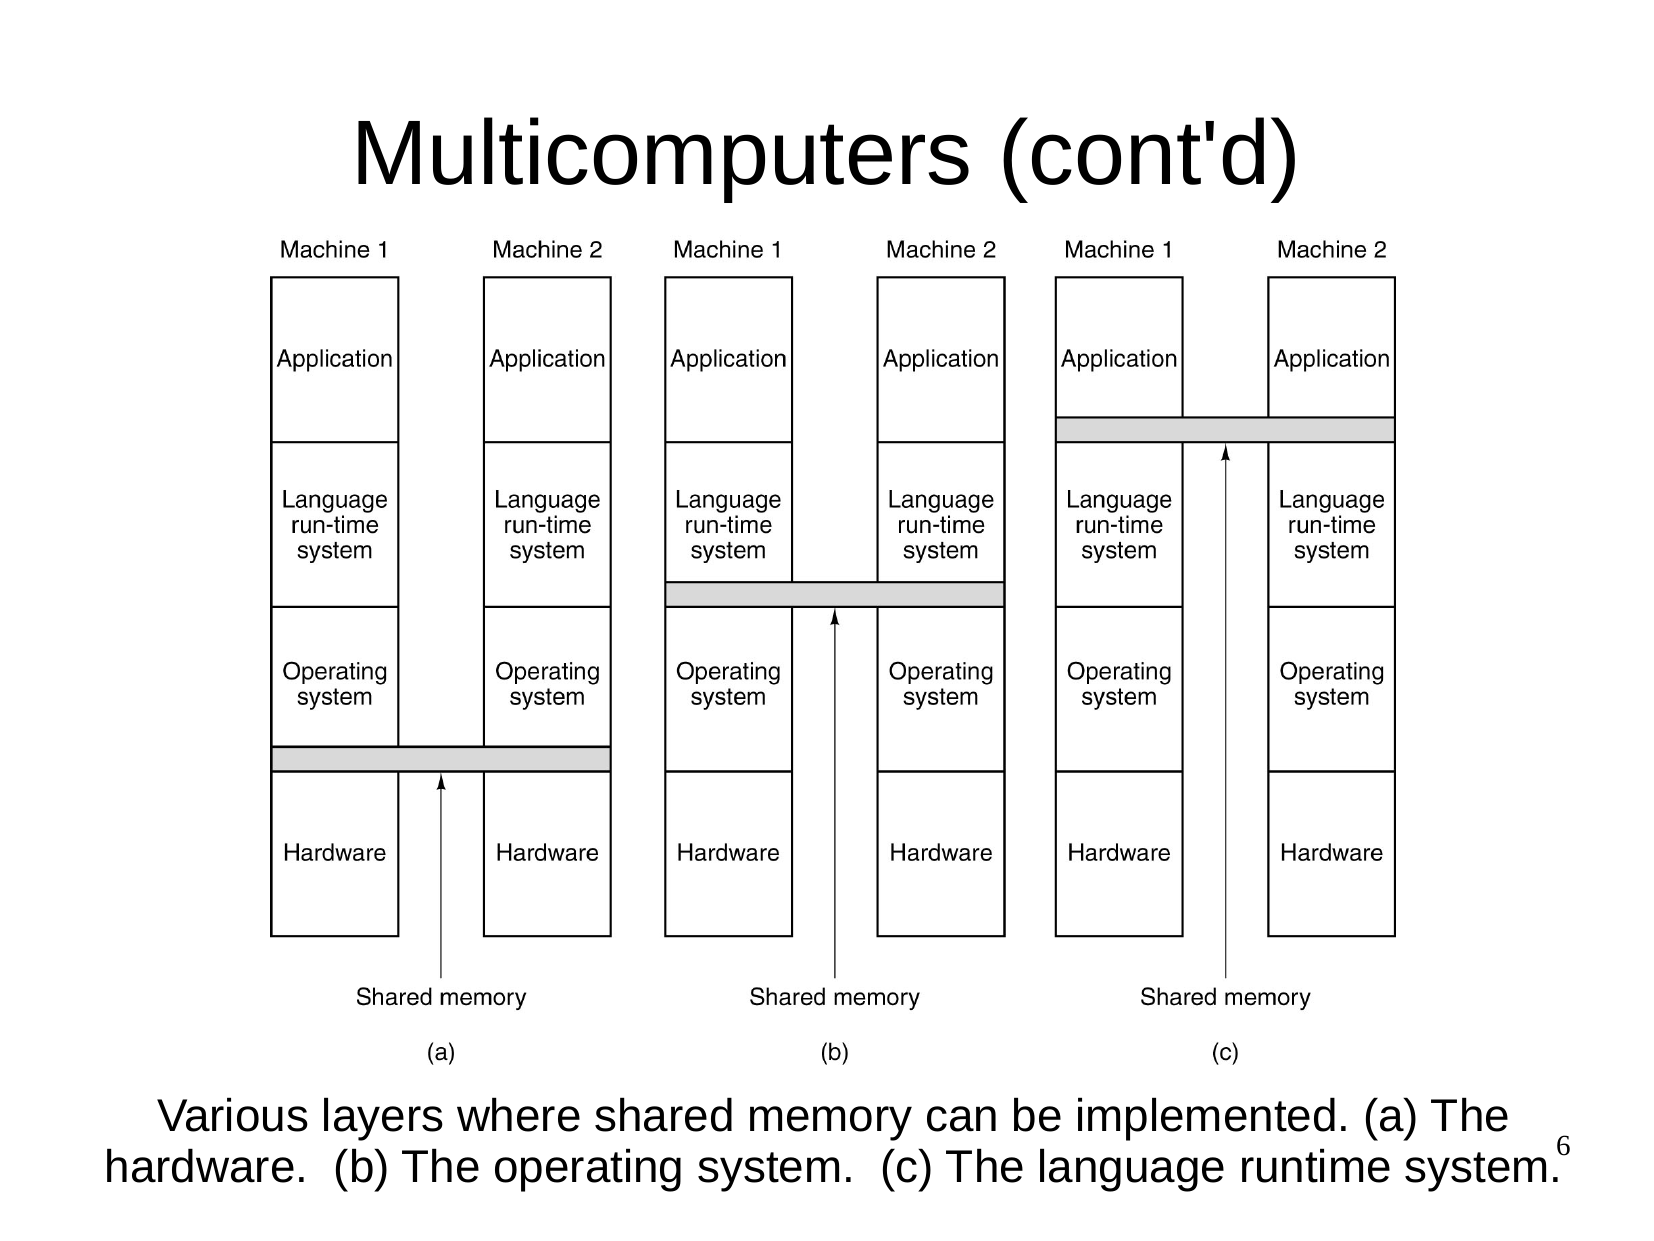

# Multicomputers (cont'd)
Various layers where shared memory can be implemented. (a) The
hardware. (b) The operating system. (c) The language runtime system.
6